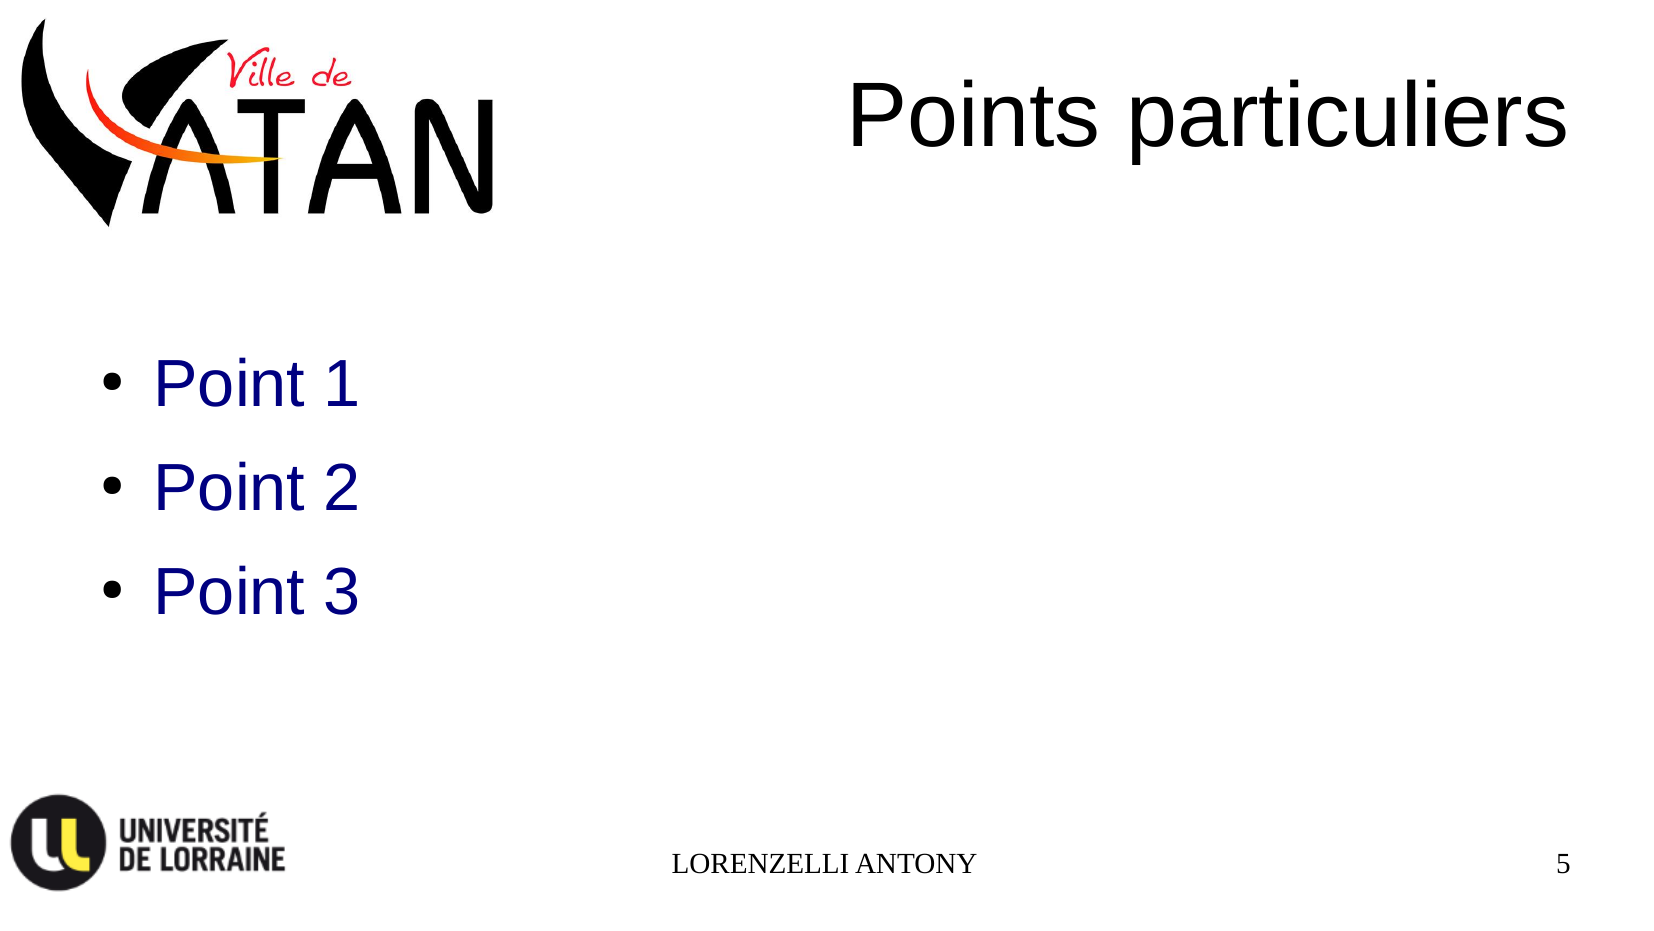

# Points particuliers
Point 1
Point 2
Point 3
LORENZELLI ANTONY
5